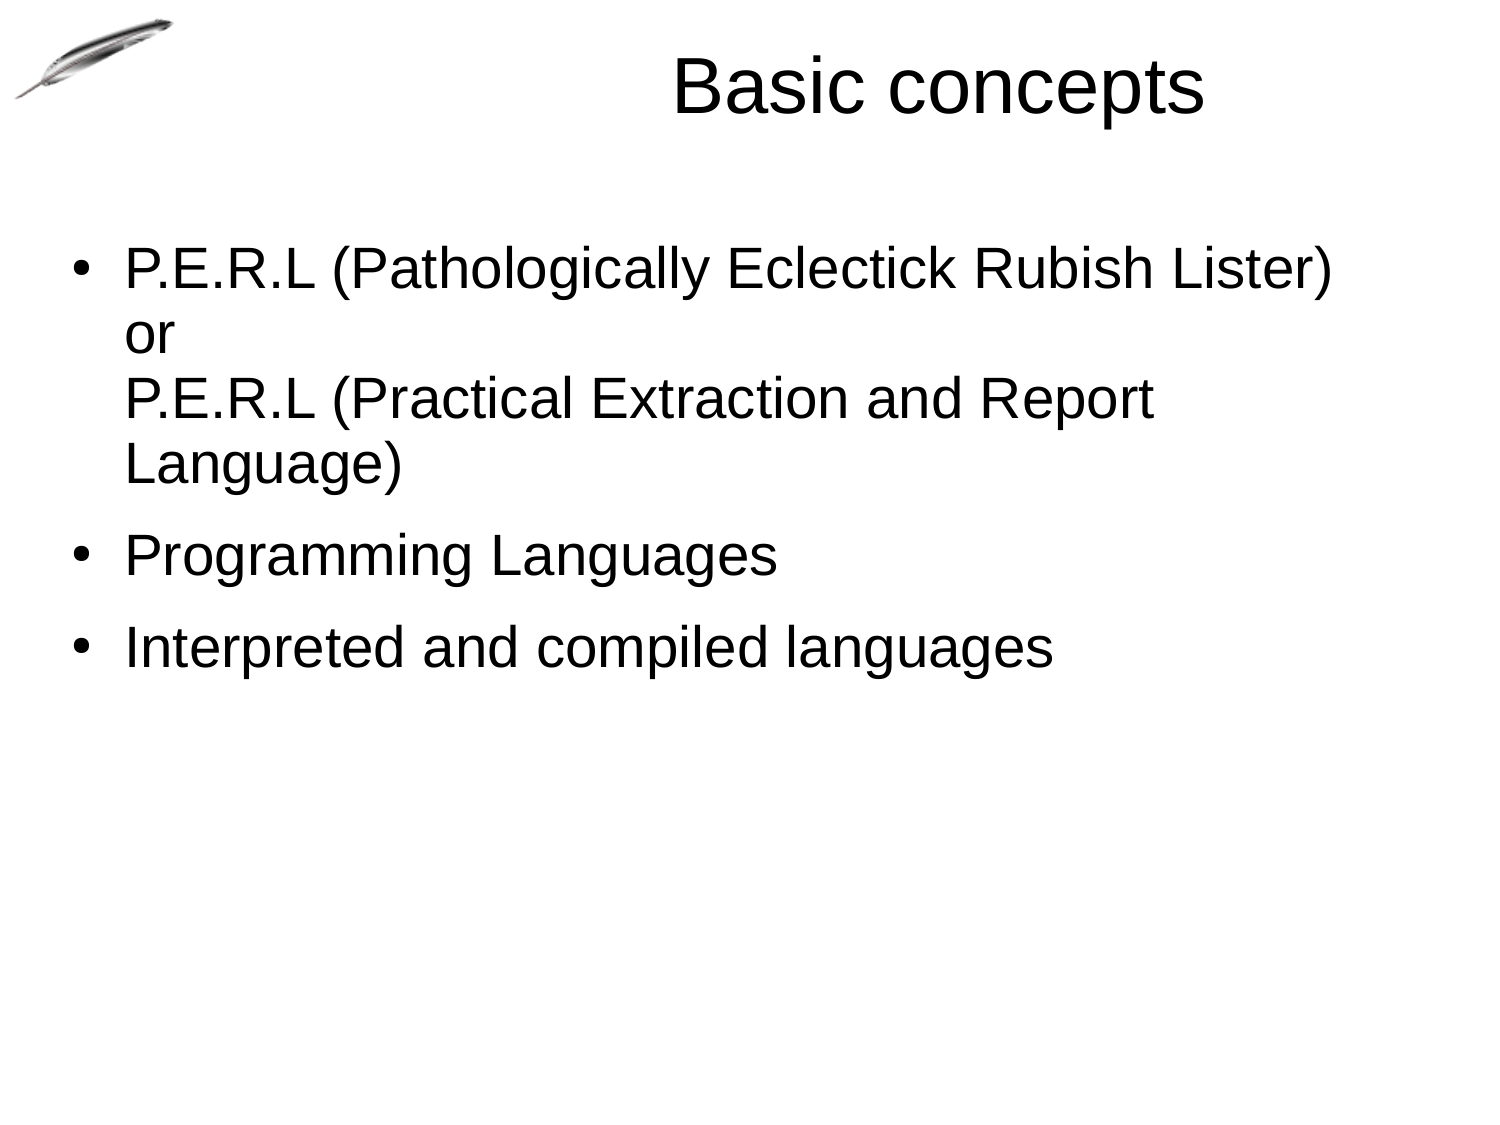

# Basic concepts
P.E.R.L (Pathologically Eclectick Rubish Lister)
or
P.E.R.L (Practical Extraction and Report Language)
Programming Languages
Interpreted and compiled languages